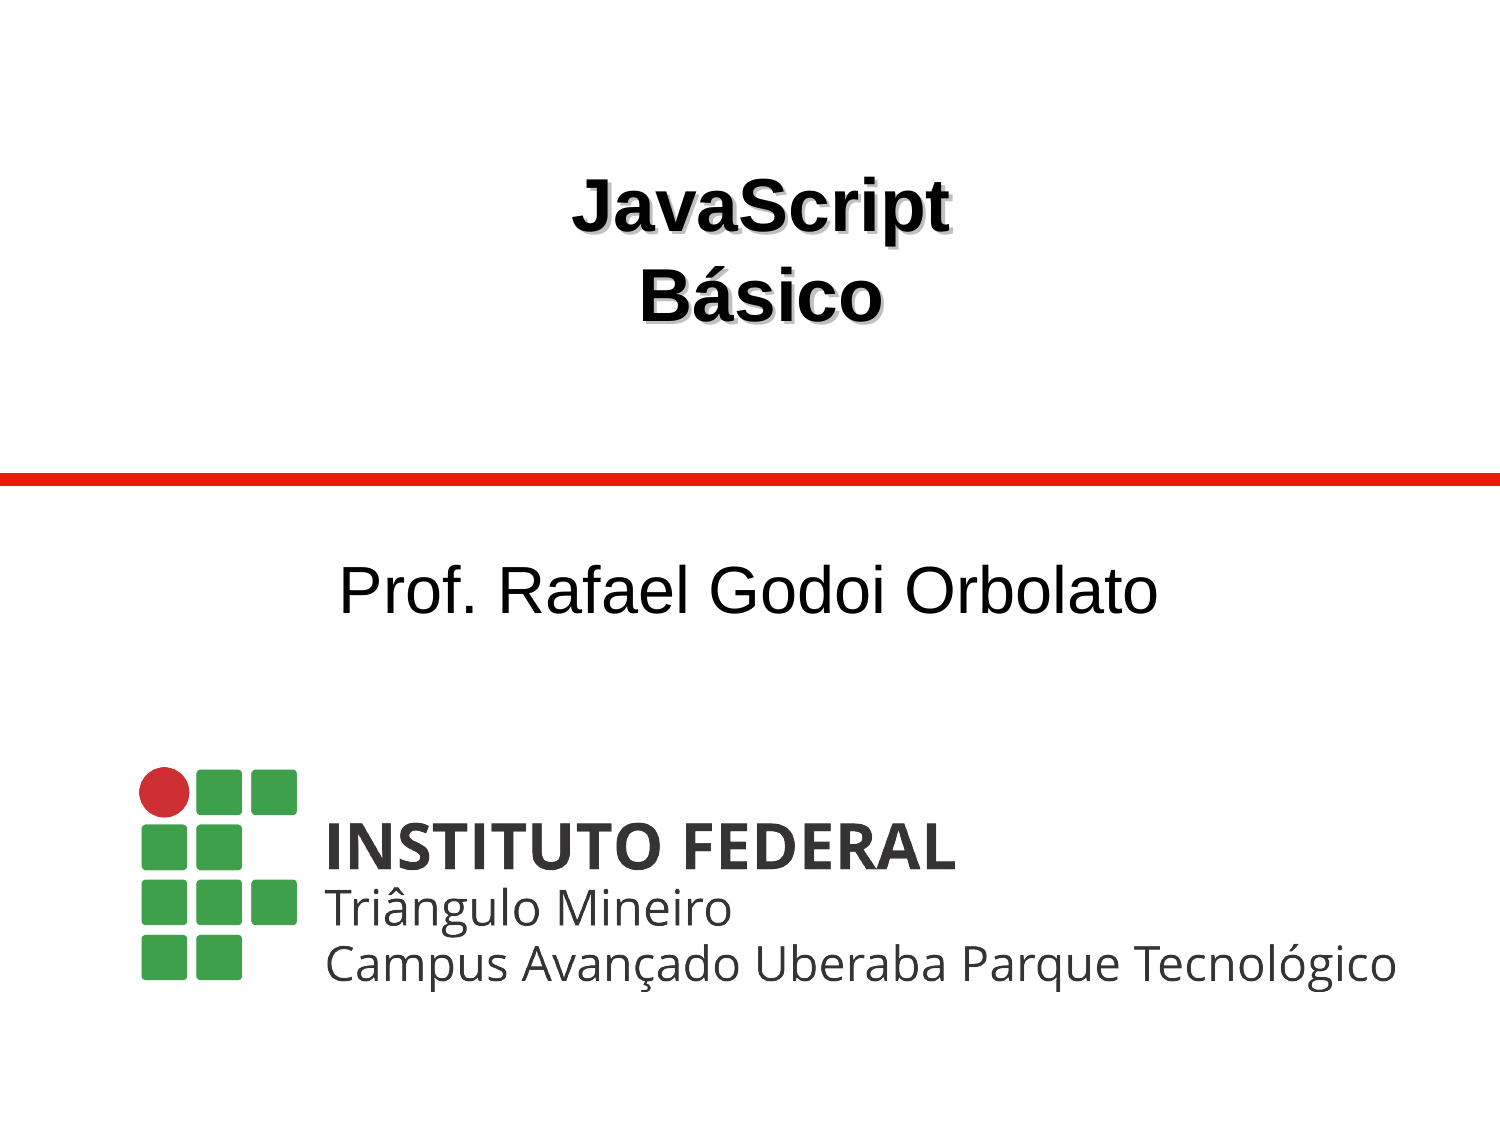

# JavaScript Básico
Prof. Rafael Godoi Orbolato